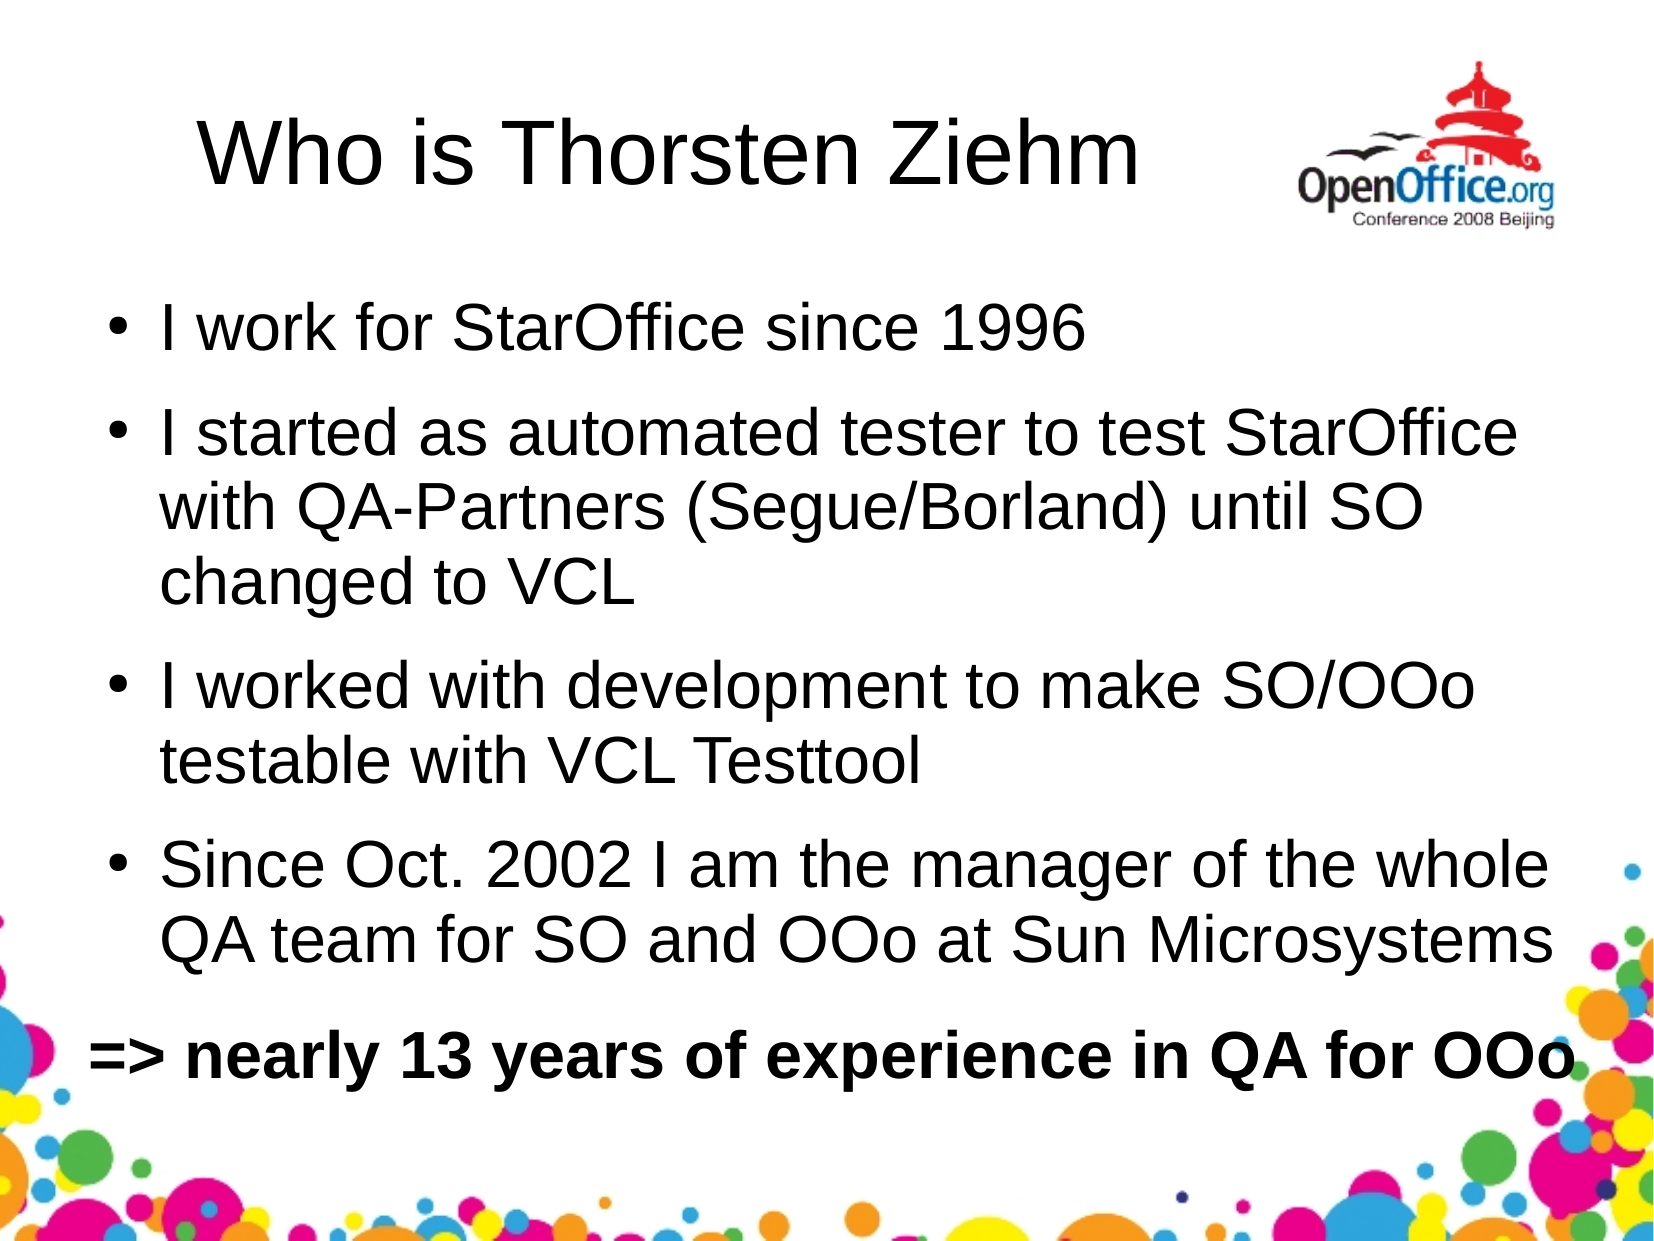

# Who is Thorsten Ziehm
I work for StarOffice since 1996
I started as automated tester to test StarOffice with QA-Partners (Segue/Borland) until SO changed to VCL
I worked with development to make SO/OOo testable with VCL Testtool
Since Oct. 2002 I am the manager of the whole QA team for SO and OOo at Sun Microsystems
=> nearly 13 years of experience in QA for OOo